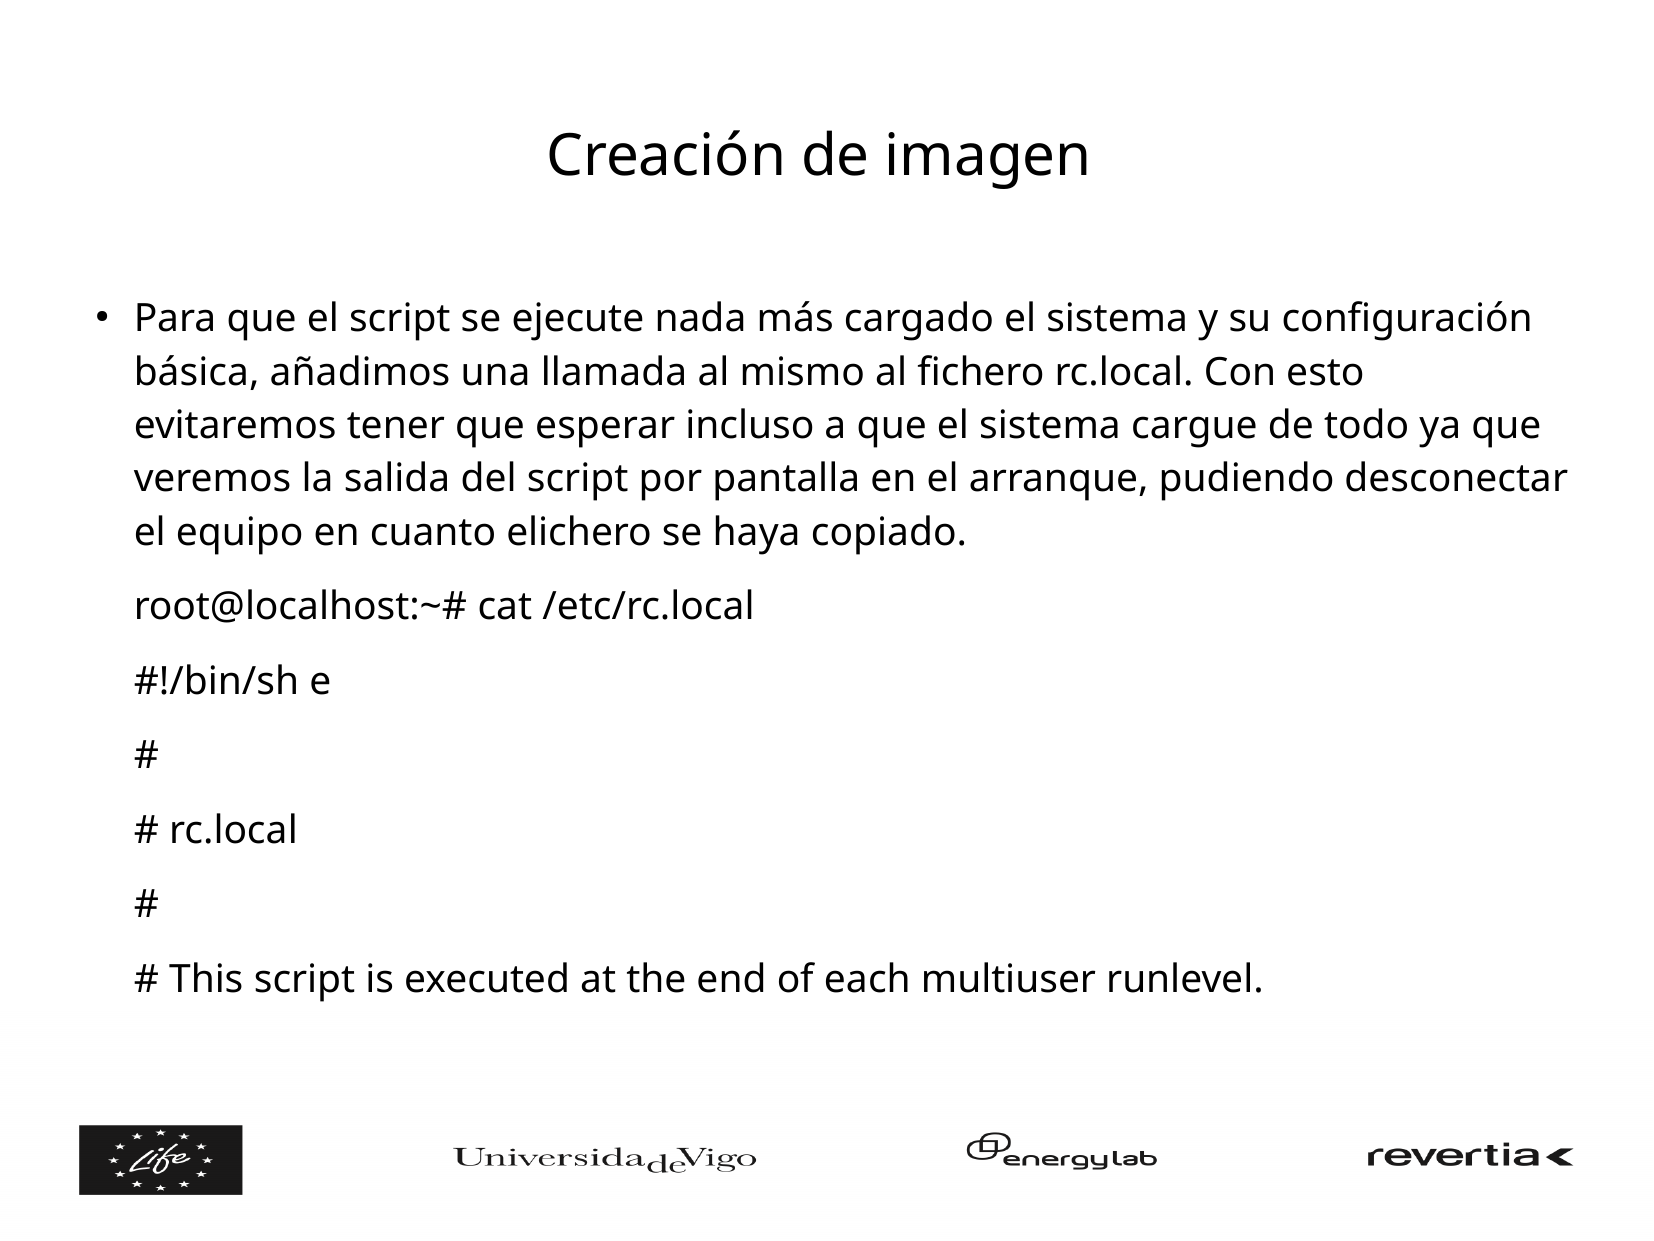

# Creación de imagen
Para que el script se ejecute nada más cargado el sistema y su configuración básica, añadimos una llamada al mismo al fichero rc.local. Con esto evitaremos tener que esperar incluso a que el sistema cargue de todo ya que veremos la salida del script por pantalla en el arranque, pudiendo desconectar el equipo en cuanto elichero se haya copiado.
root@localhost:~# cat /etc/rc.local
#!/bin/sh ­e
#
# rc.local
#
# This script is executed at the end of each multiuser runlevel.